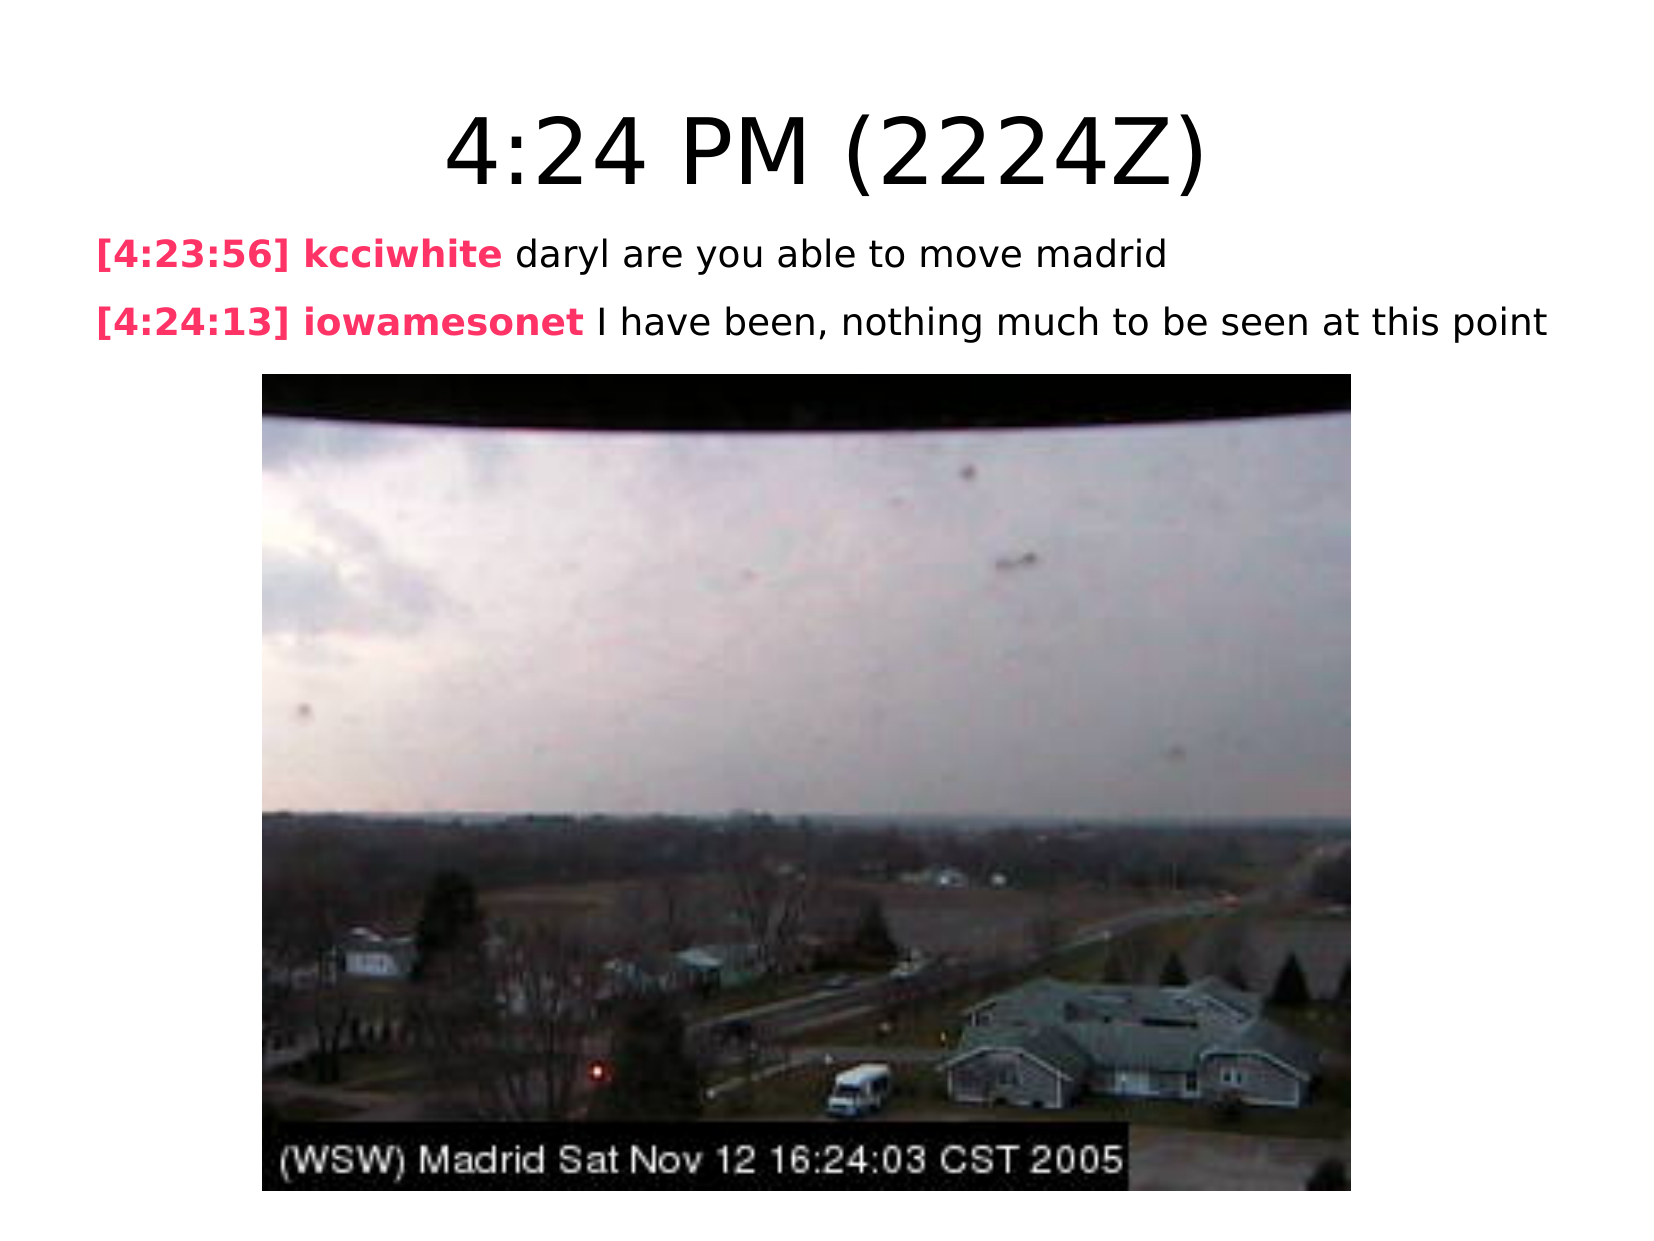

# 4:24 PM (2224Z)
[4:23:56] kcciwhite daryl are you able to move madrid
[4:24:13] iowamesonet I have been, nothing much to be seen at this point